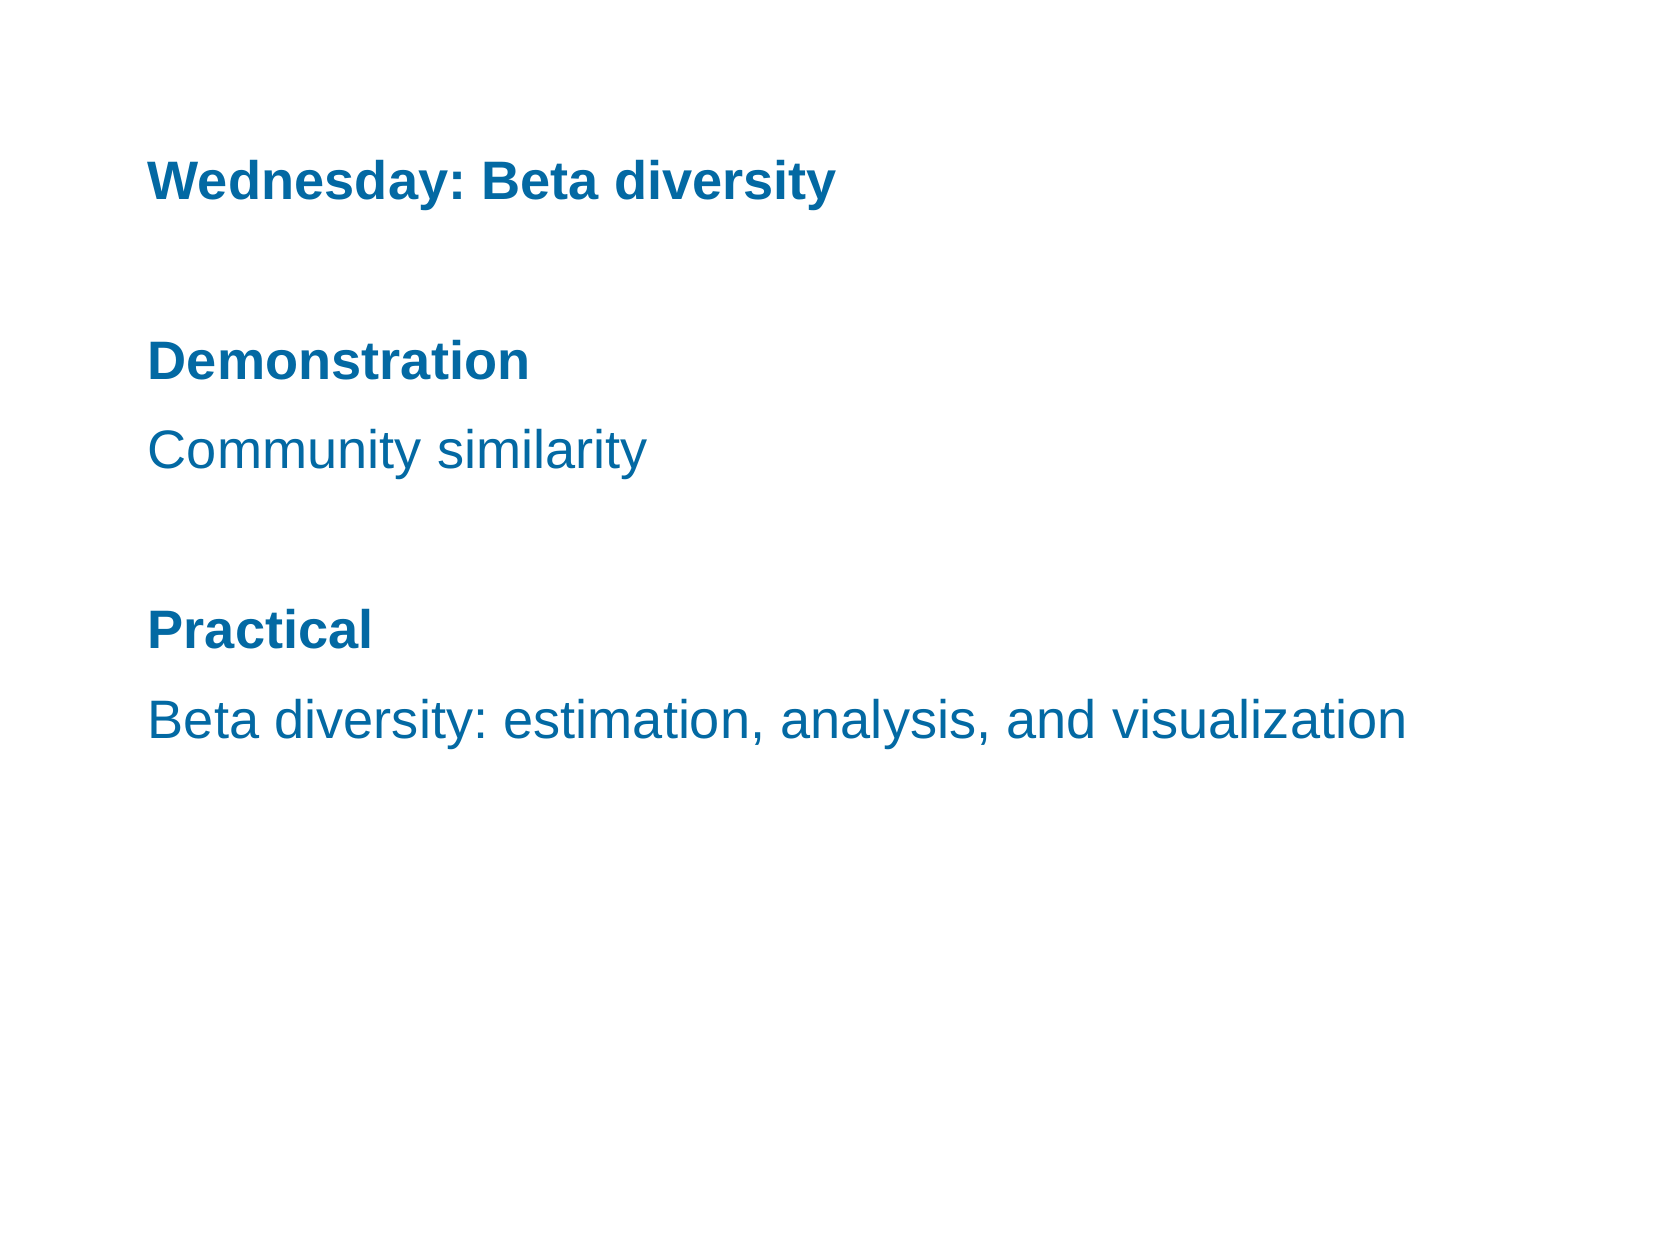

Wednesday: Beta diversity
Demonstration
Community similarity
Practical
Beta diversity: estimation, analysis, and visualization